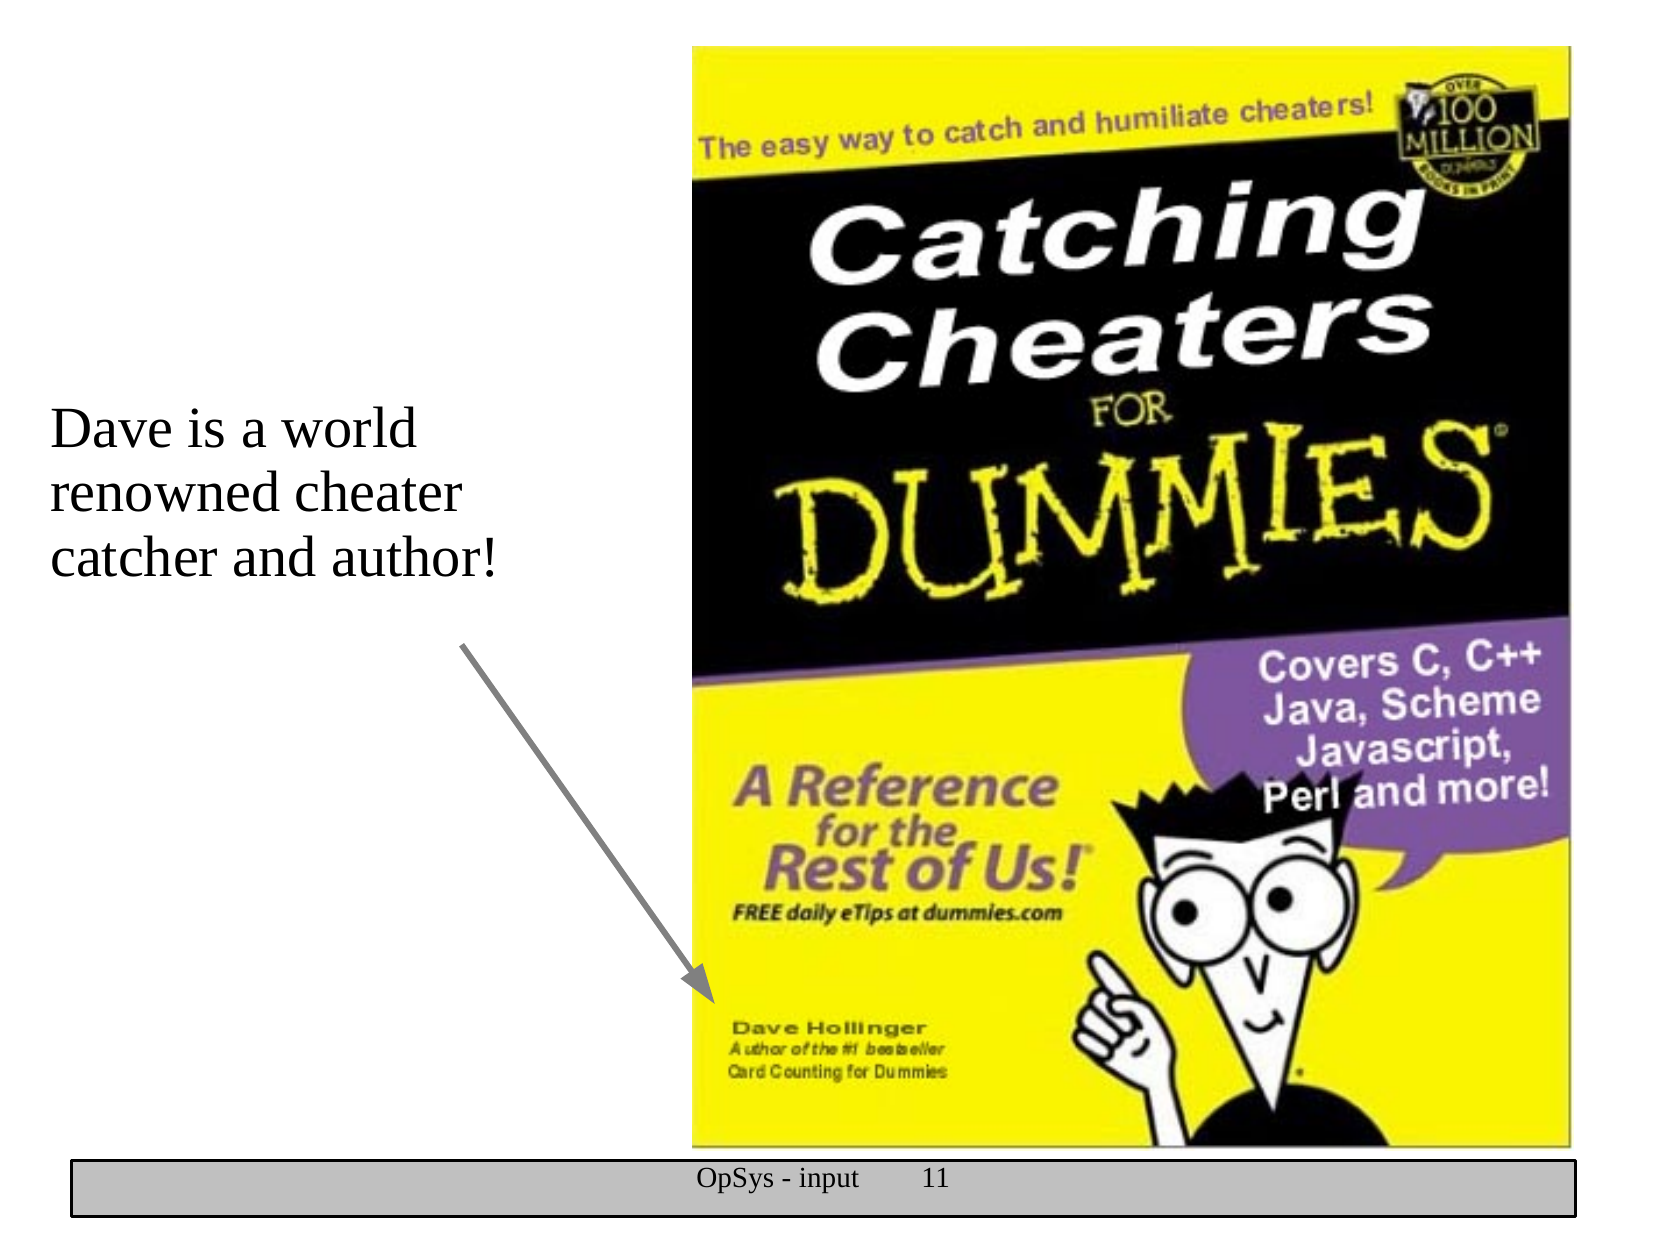

Dave is a world renowned cheater catcher and author!